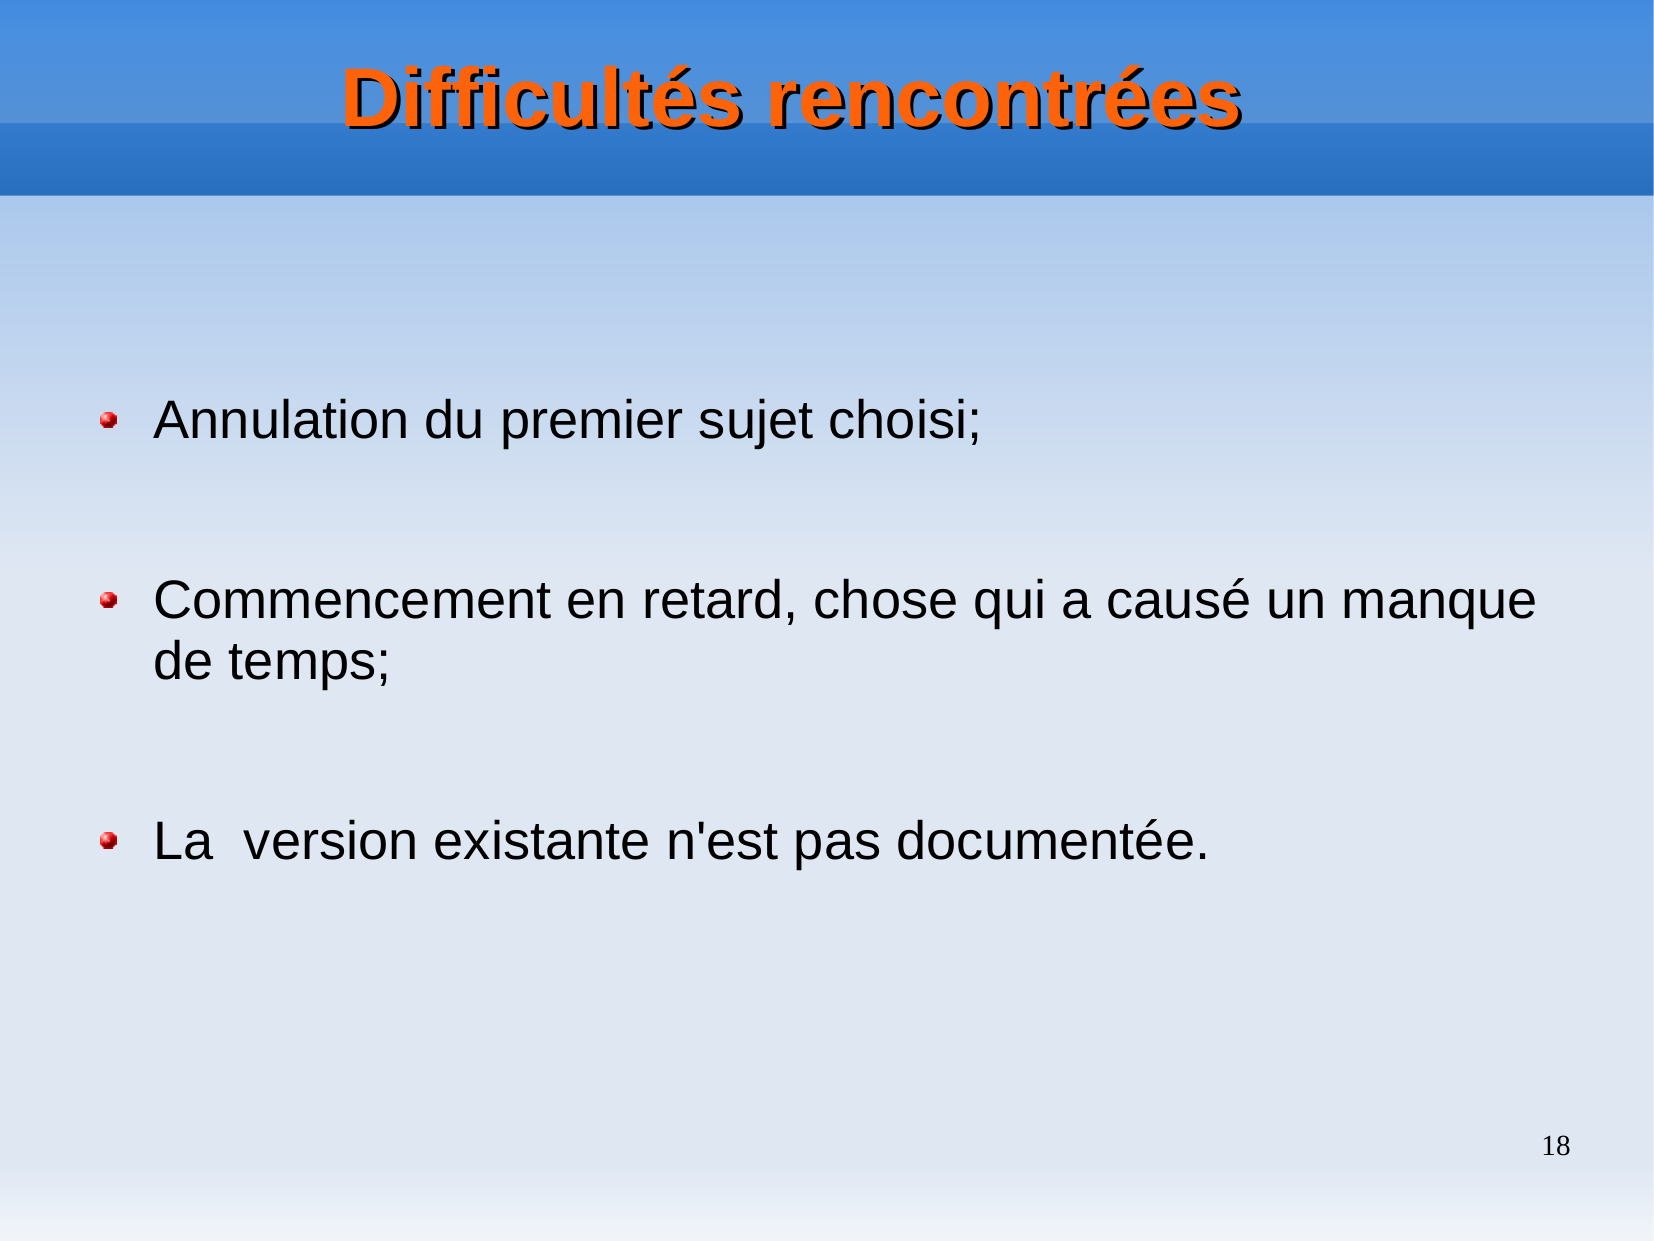

Difficultés rencontrées
# Annulation du premier sujet choisi;
Commencement en retard, chose qui a causé un manque de temps;
La version existante n'est pas documentée.
18